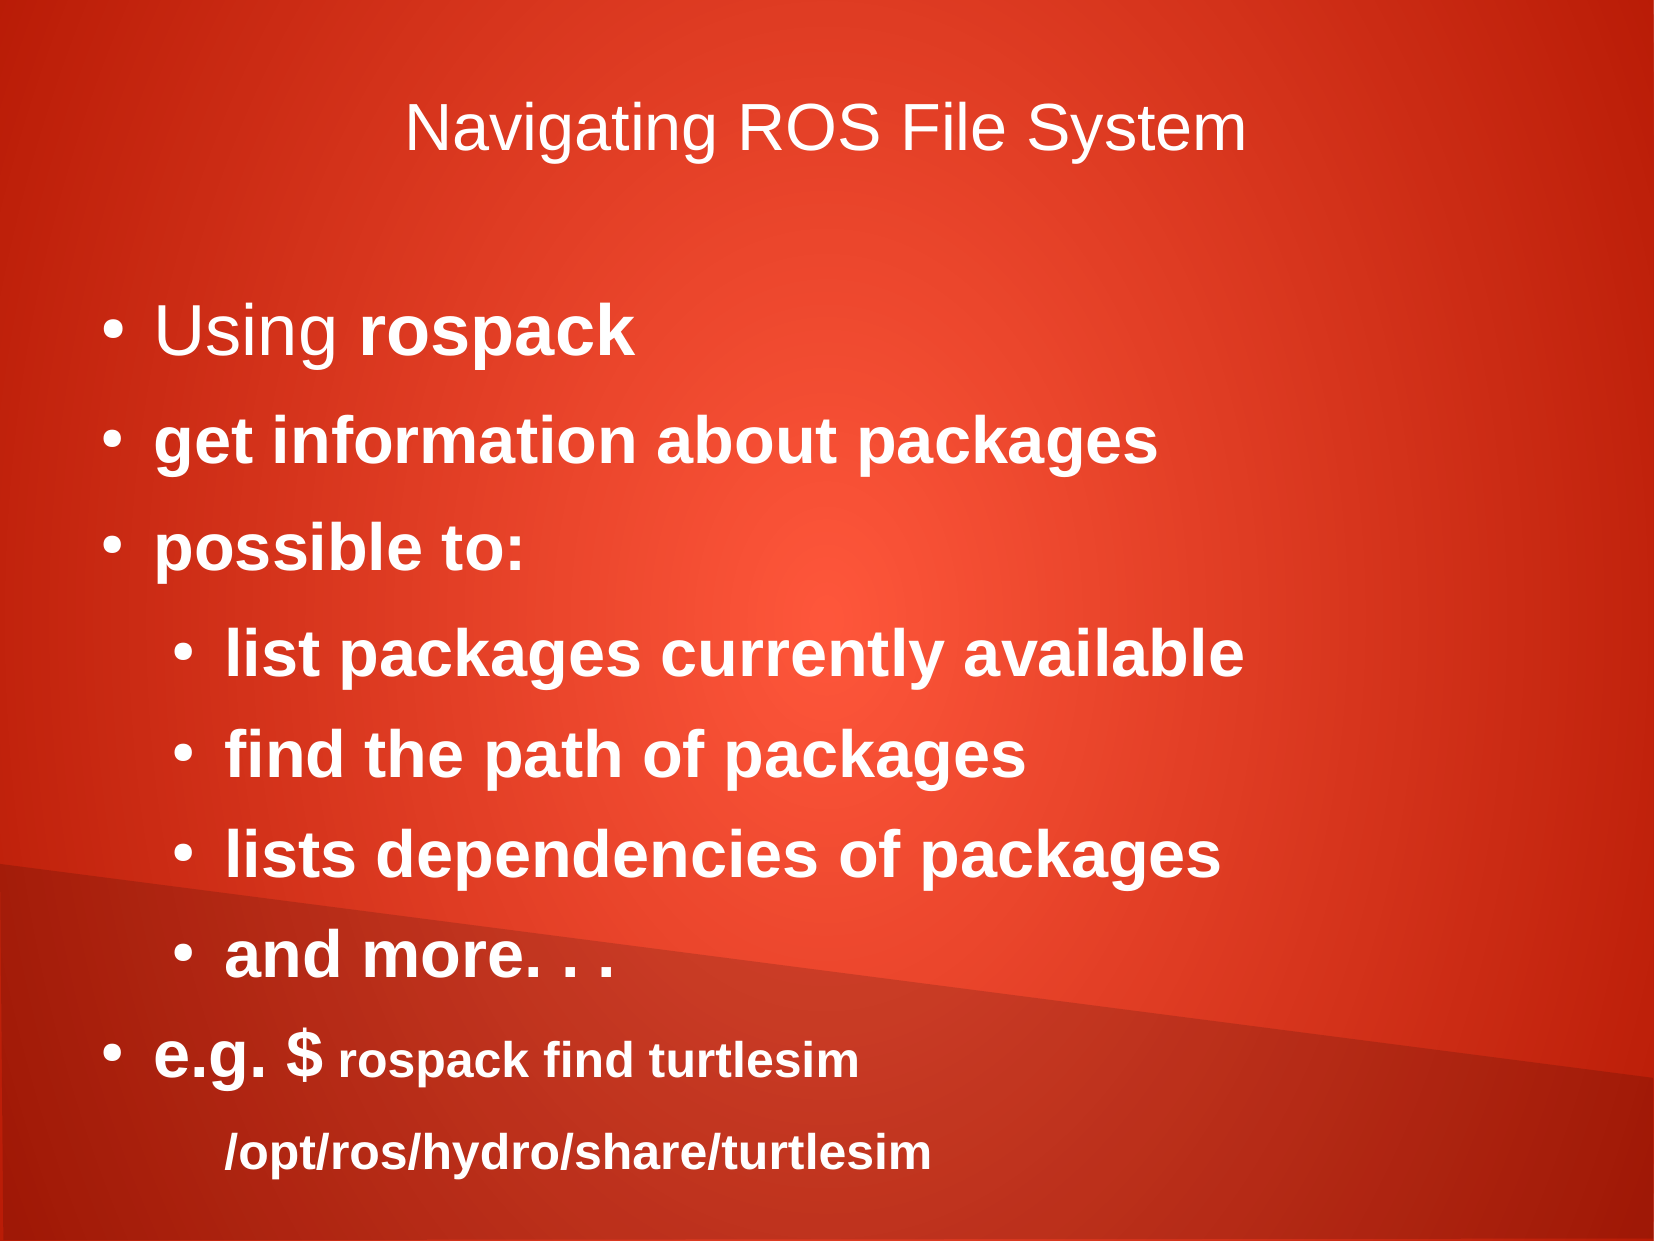

# Navigating ROS File System
Using rospack
get information about packages
possible to:
list packages currently available
find the path of packages
lists dependencies of packages
and more. . .
e.g. $ rospack find turtlesim
/opt/ros/hydro/share/turtlesim